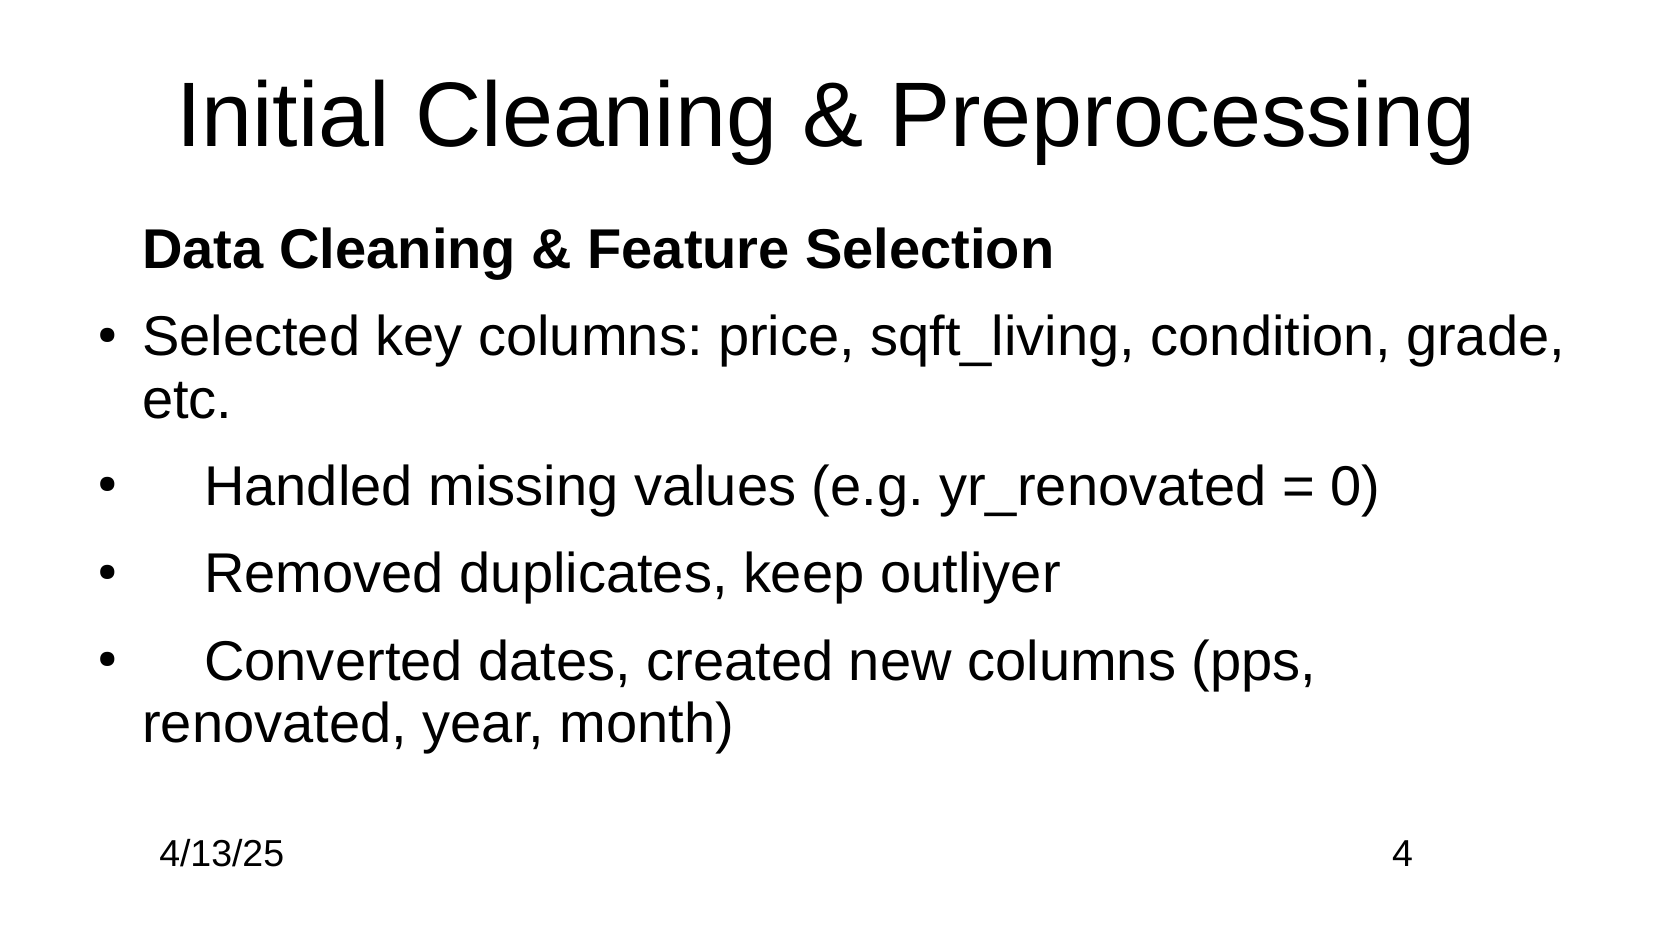

# Initial Cleaning & Preprocessing
Data Cleaning & Feature Selection
Selected key columns: price, sqft_living, condition, grade, etc.
 Handled missing values (e.g. yr_renovated = 0)
 Removed duplicates, keep outliyer
 Converted dates, created new columns (pps, renovated, year, month)